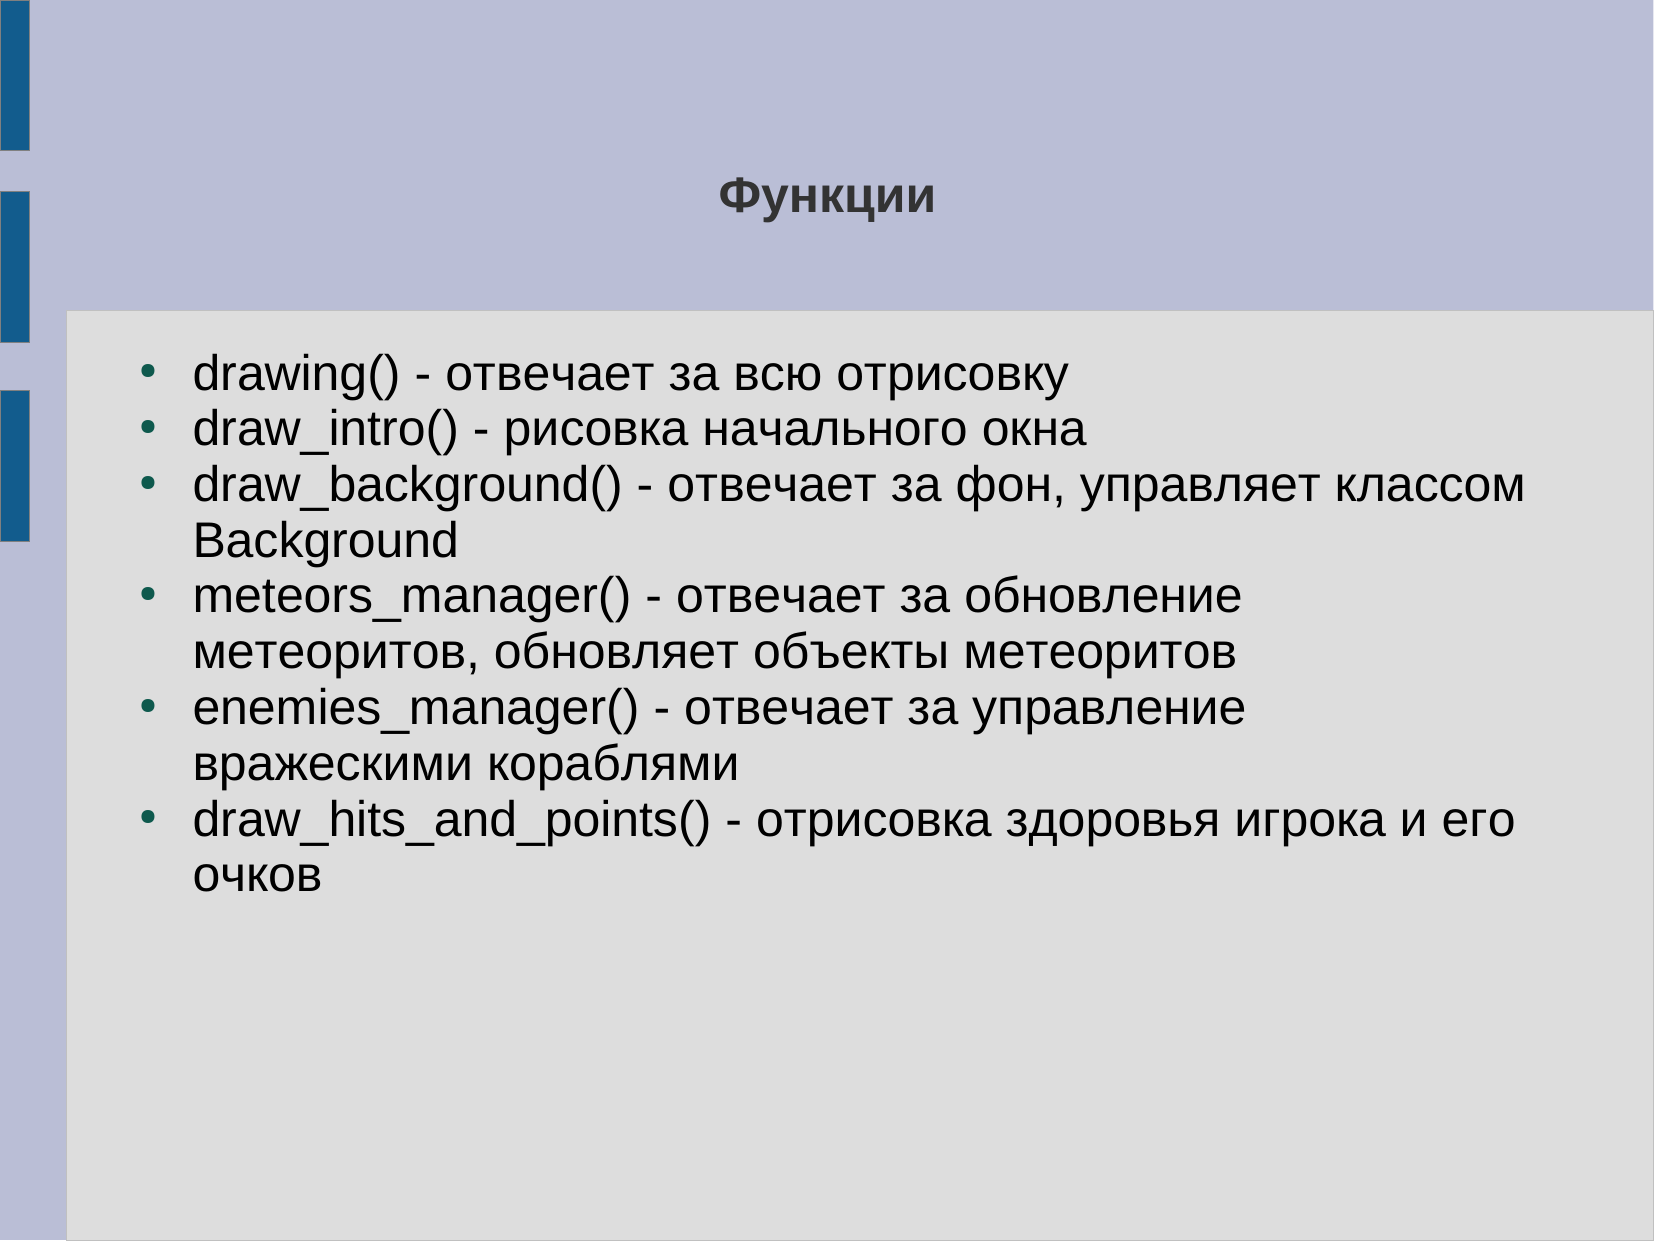

# Функции
drawing() - отвечает за всю отрисовку
draw_intro() - рисовка начального окна
draw_background() - отвечает за фон, управляет классом Background
meteors_manager() - отвечает за обновление метеоритов, обновляет объекты метеоритов
enemies_manager() - отвечает за управление вражескими кораблями
draw_hits_and_points() - отрисовка здоровья игрока и его очков